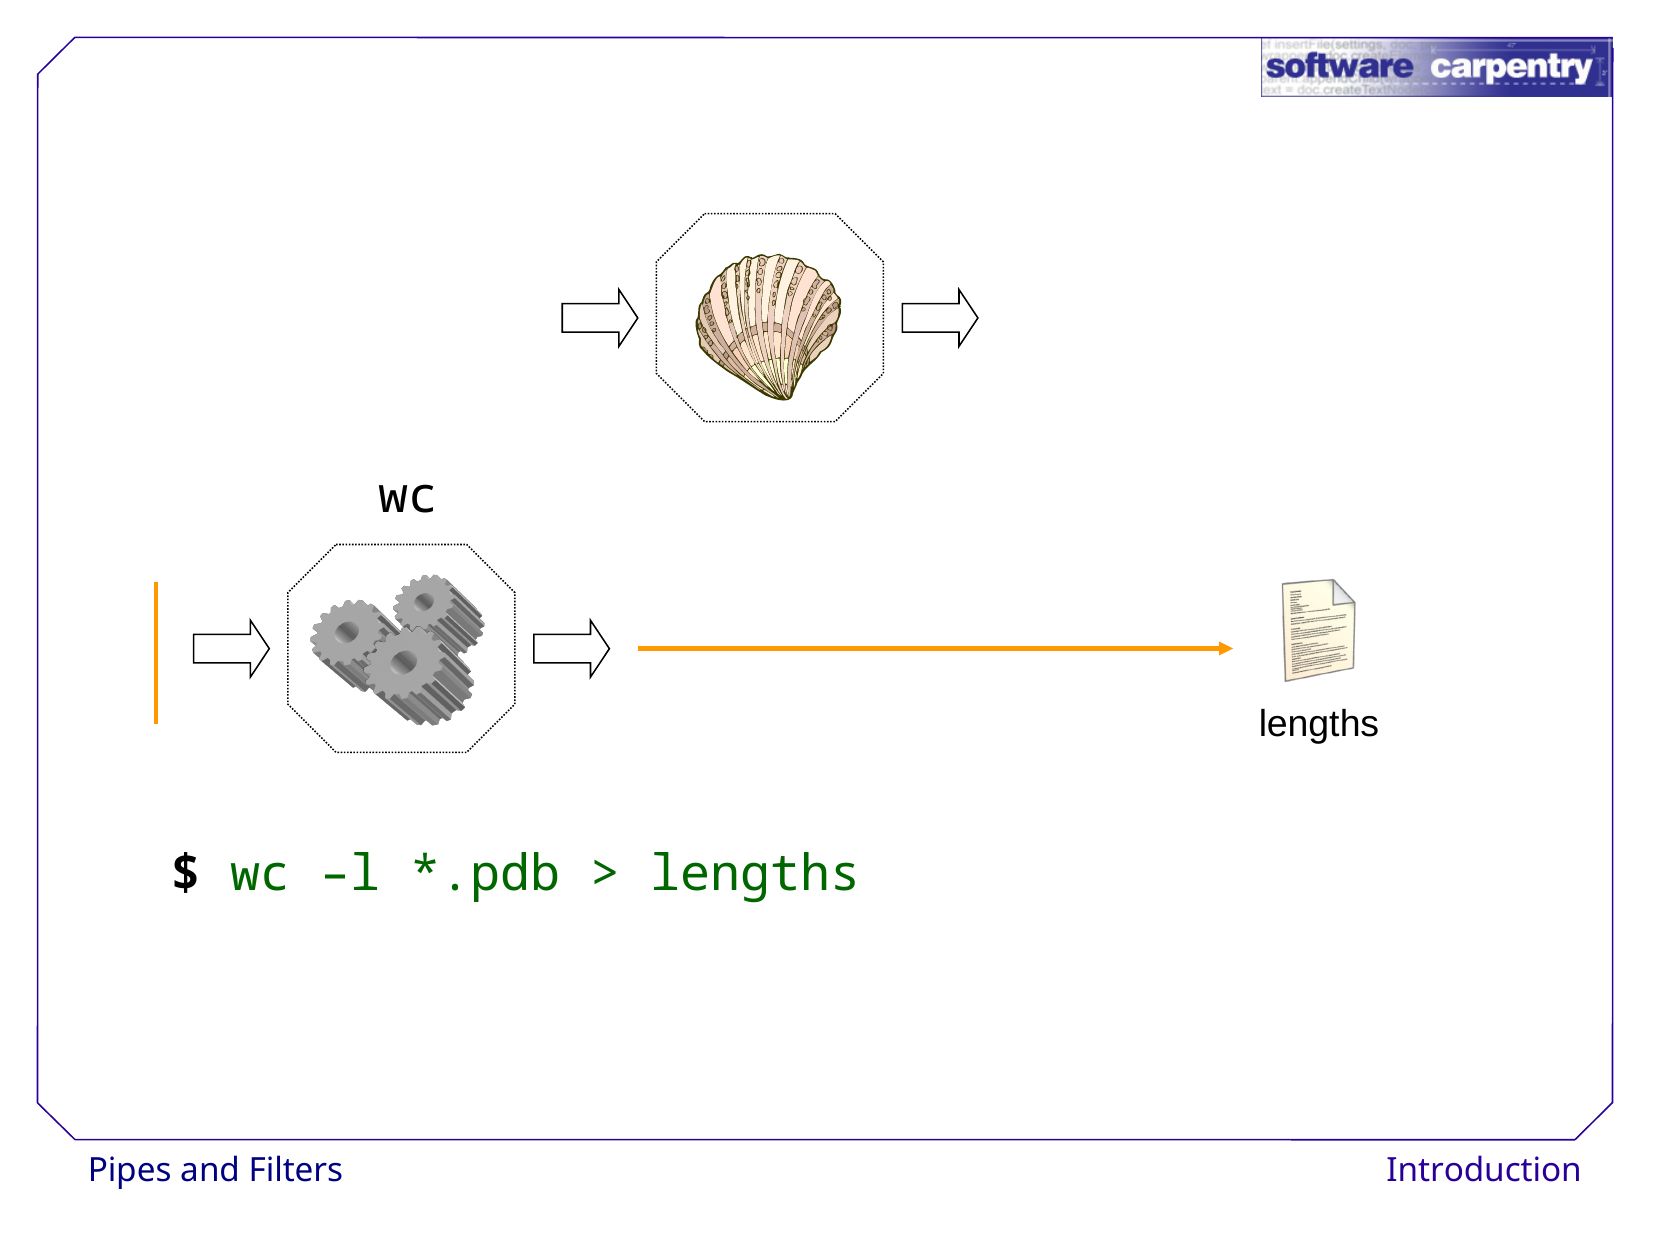

wc
lengths
$ wc –l *.pdb > lengths